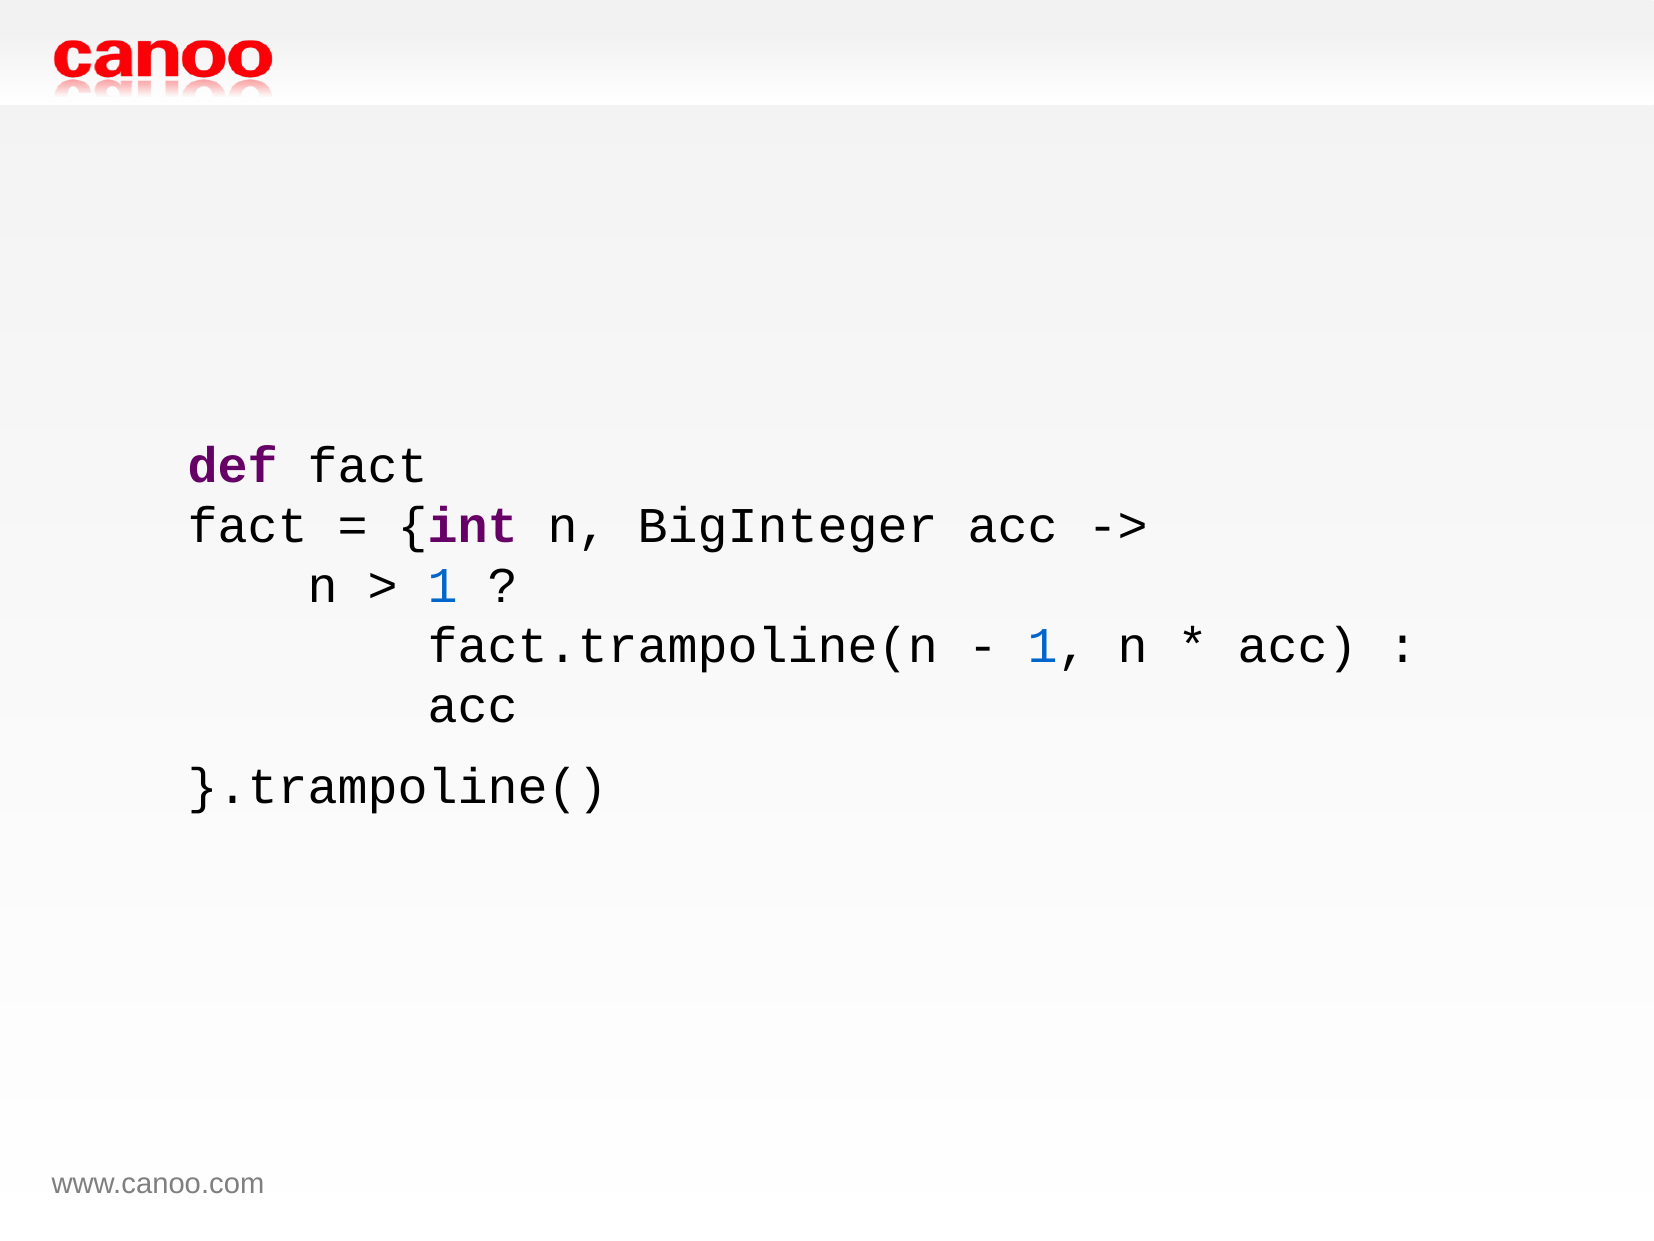

def fact
fact = {int n, BigInteger acc ->
 n > 1 ?
 fact.trampoline(n - 1, n * acc) :
 acc
}.trampoline()